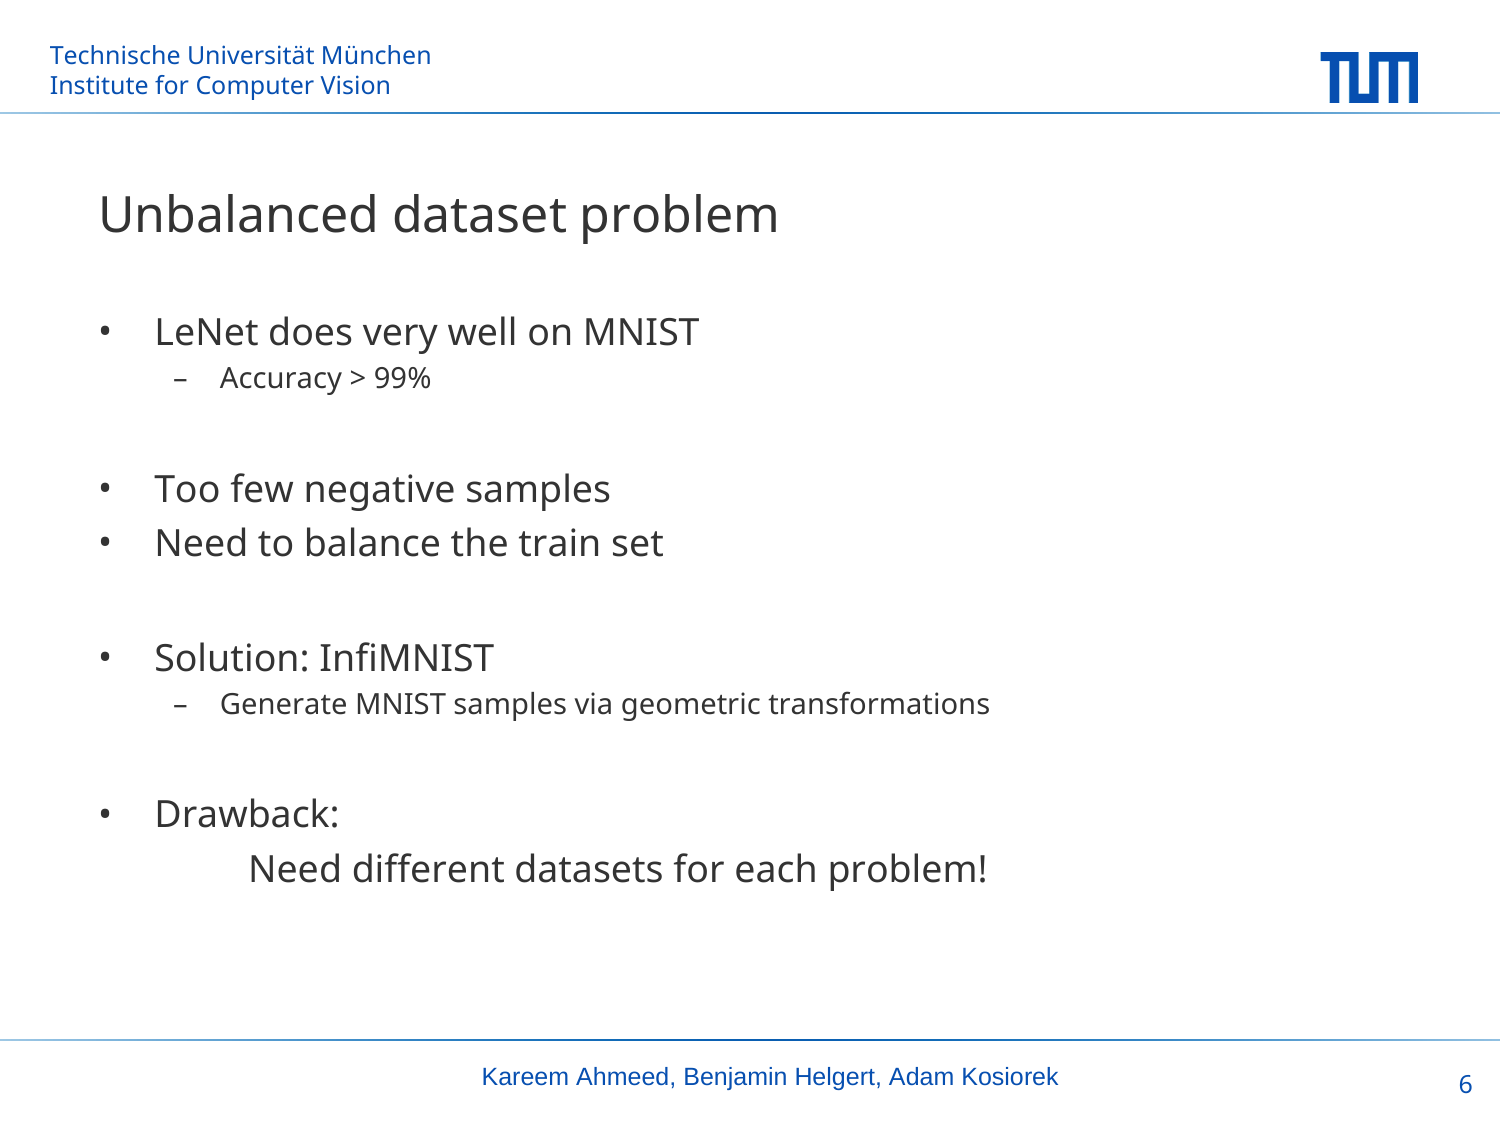

# Unbalanced dataset problem
LeNet does very well on MNIST
Accuracy > 99%
Too few negative samples
Need to balance the train set
Solution: InfiMNIST
Generate MNIST samples via geometric transformations
Drawback:
	Need different datasets for each problem!
Kareem Ahmeed, Benjamin Helgert, Adam Kosiorek